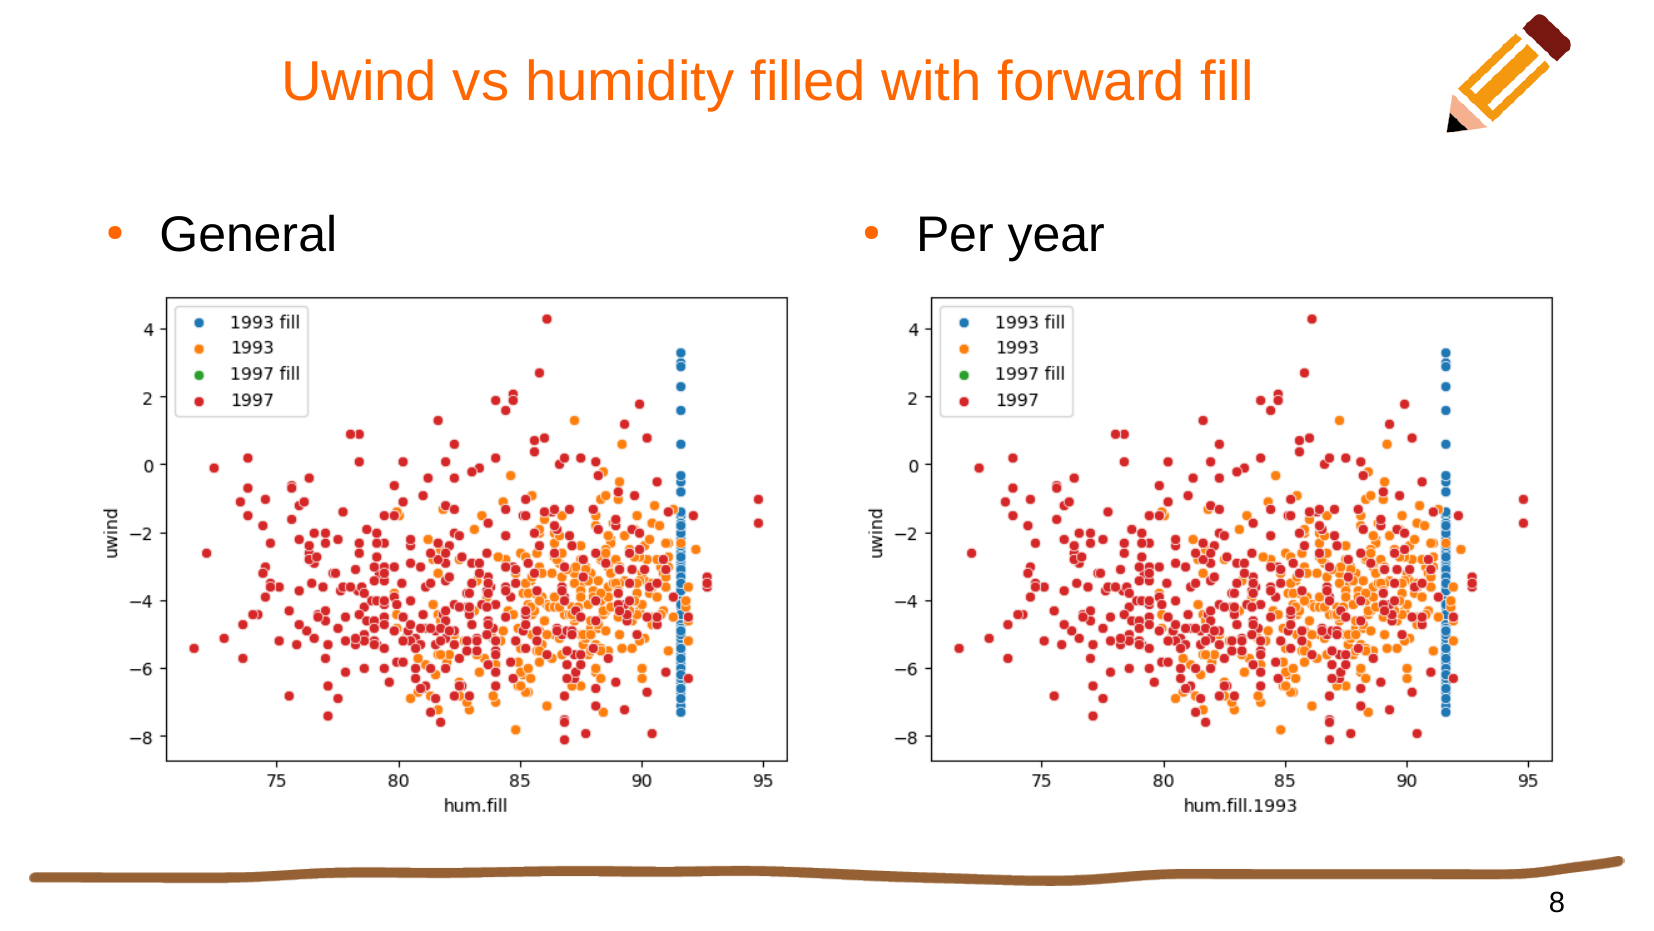

# Uwind vs humidity filled with forward fill
General
Per year
8